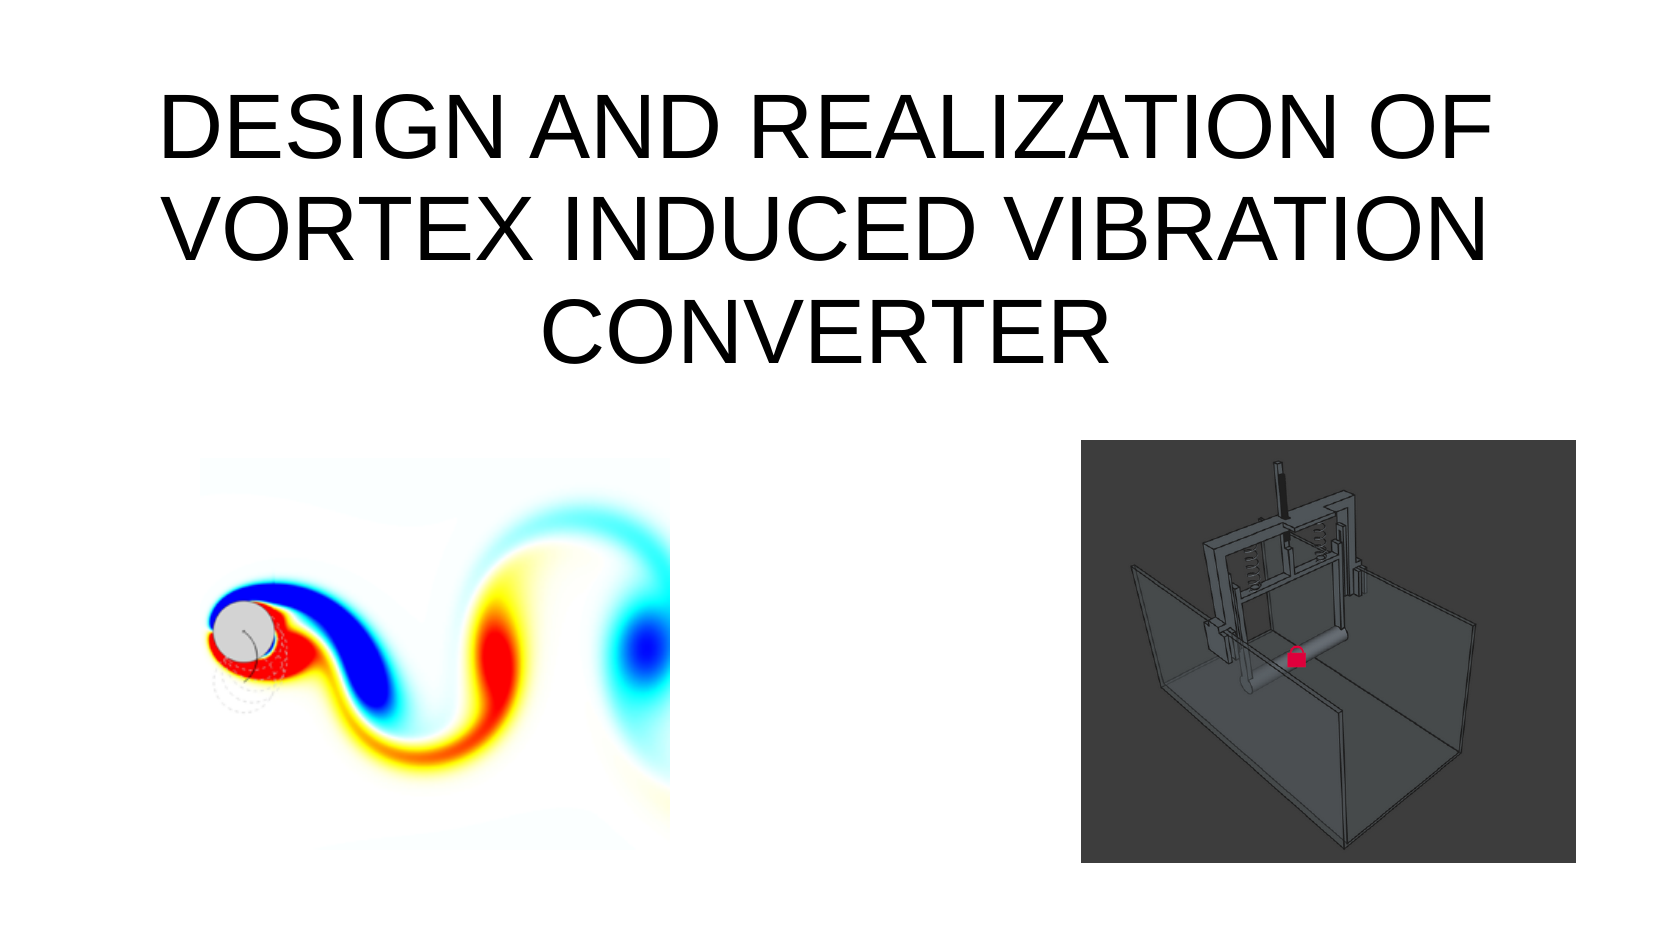

# DESIGN AND REALIZATION OF VORTEX INDUCED VIBRATION CONVERTER